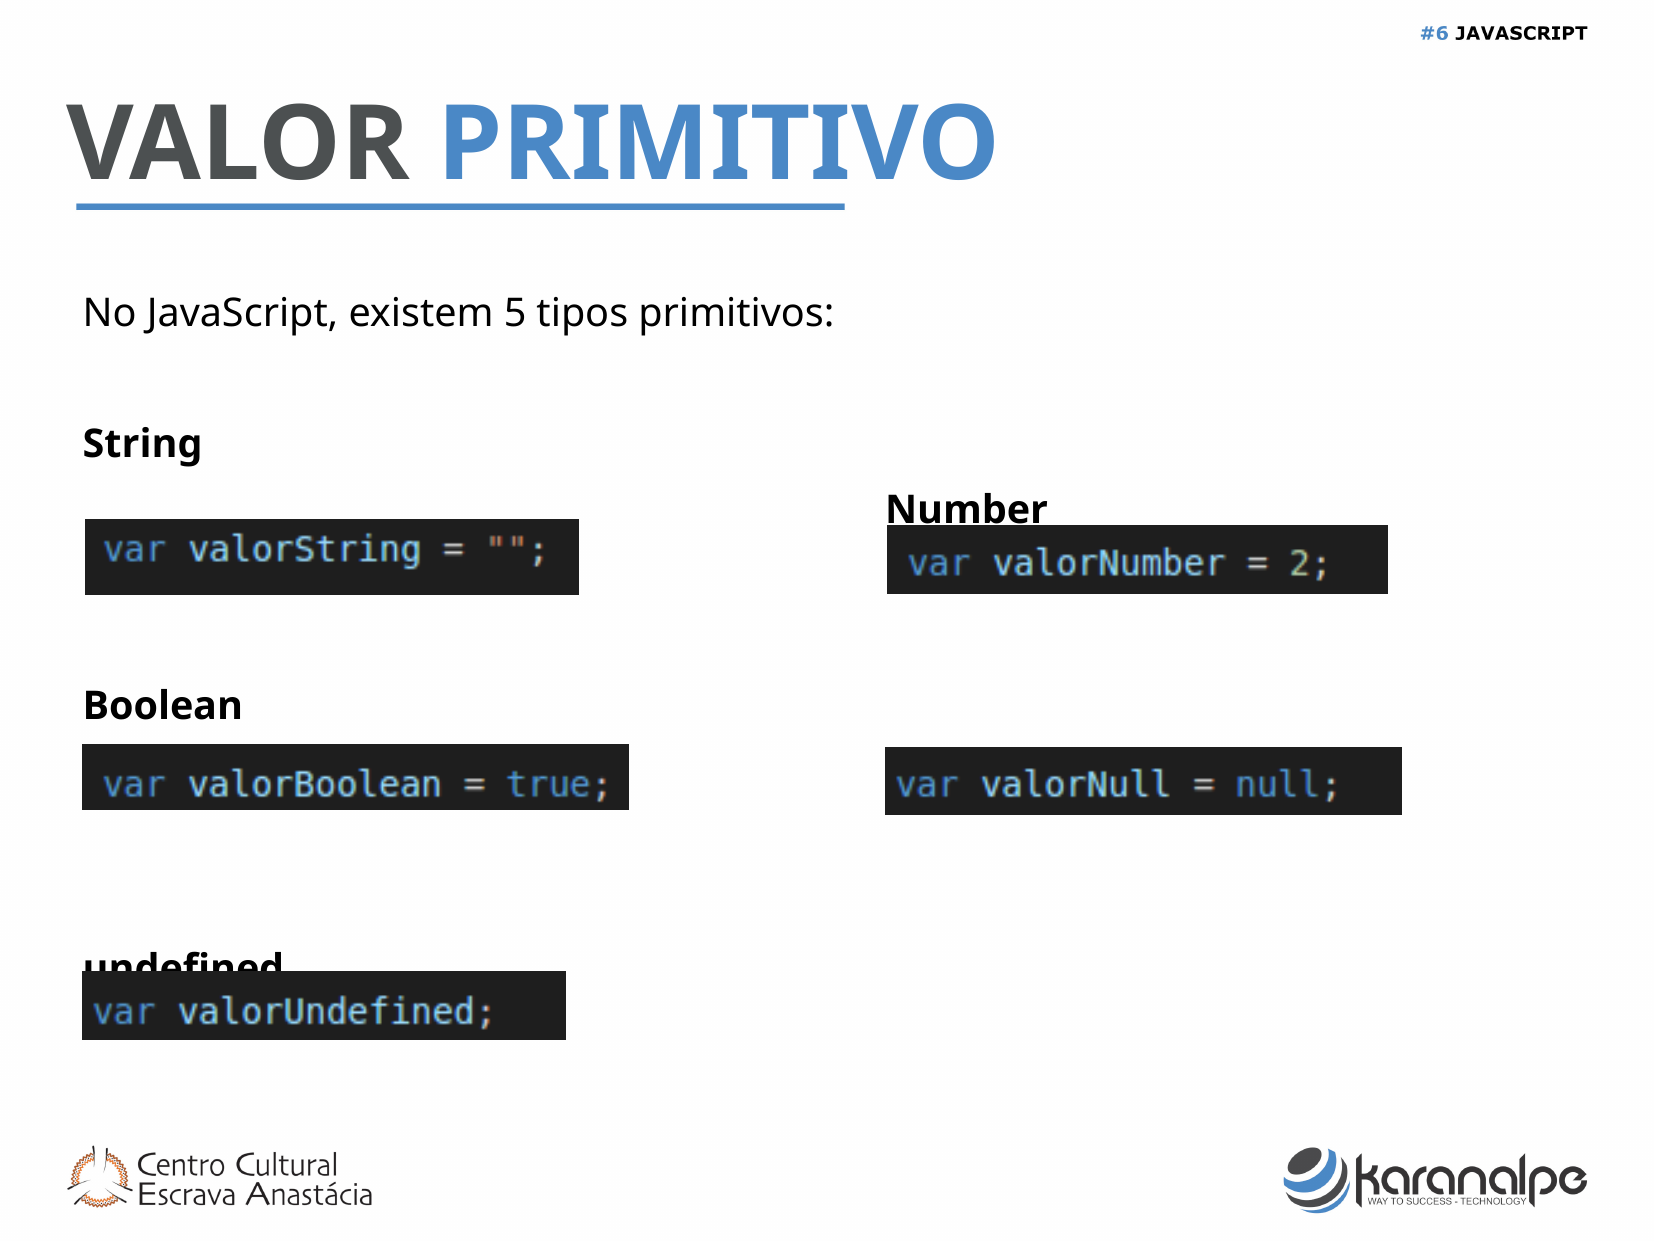

VALOR PRIMITIVO
# No JavaScript, existem 5 tipos primitivos:
String
Boolean
undefined
Number
Null